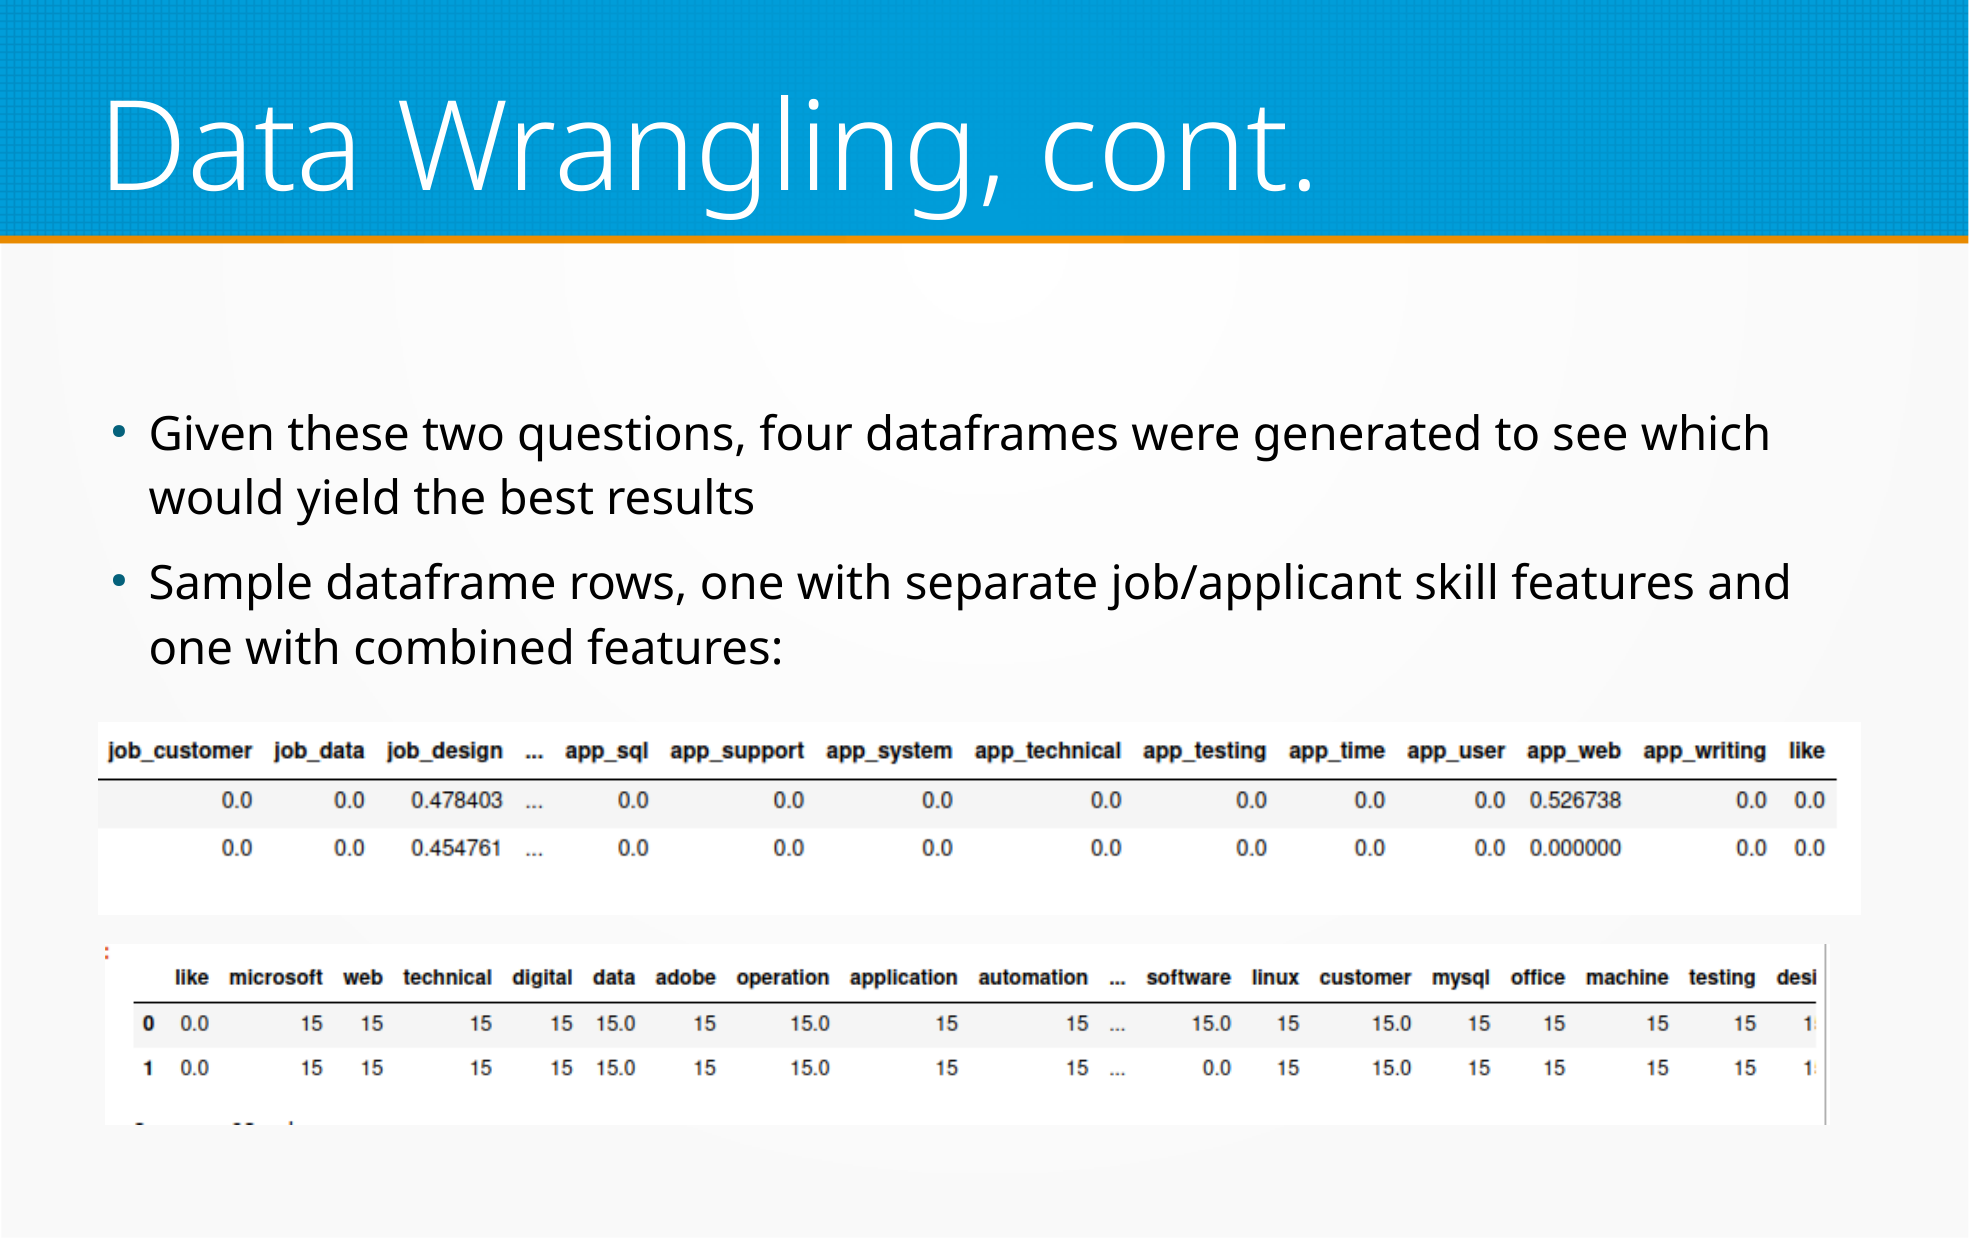

# Data Wrangling, cont.
Given these two questions, four dataframes were generated to see which would yield the best results
Sample dataframe rows, one with separate job/applicant skill features and one with combined features: